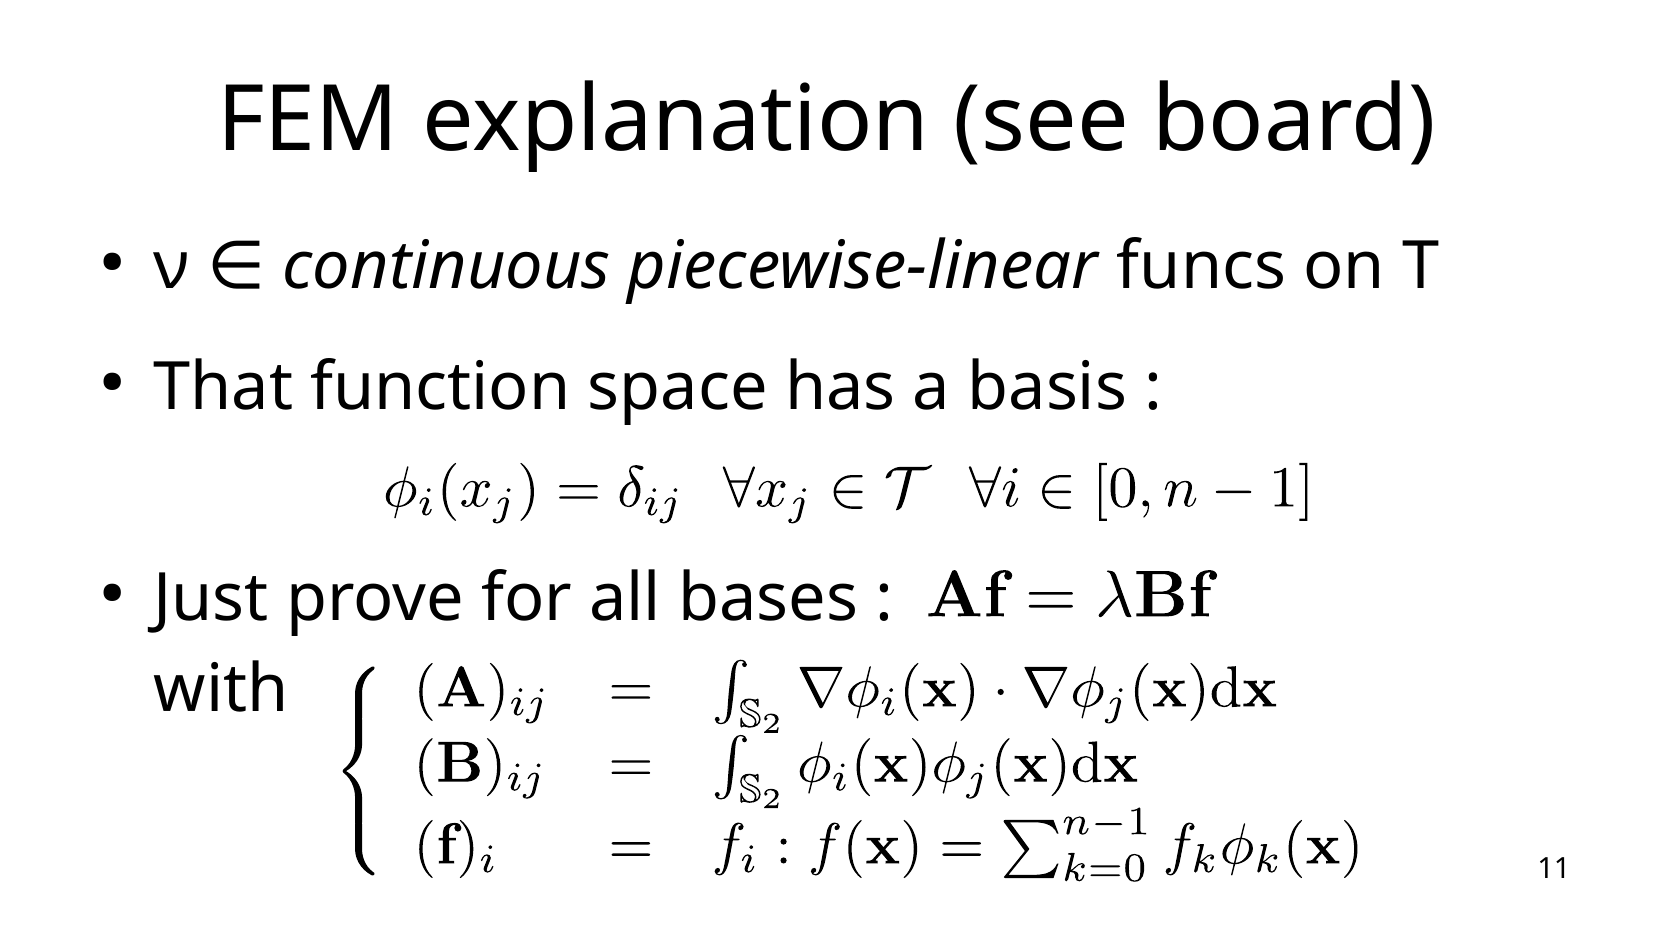

# FEM explanation (see board)
ν ∈ continuous piecewise-linear funcs on T
That function space has a basis :
Just prove for all bases :
with
11